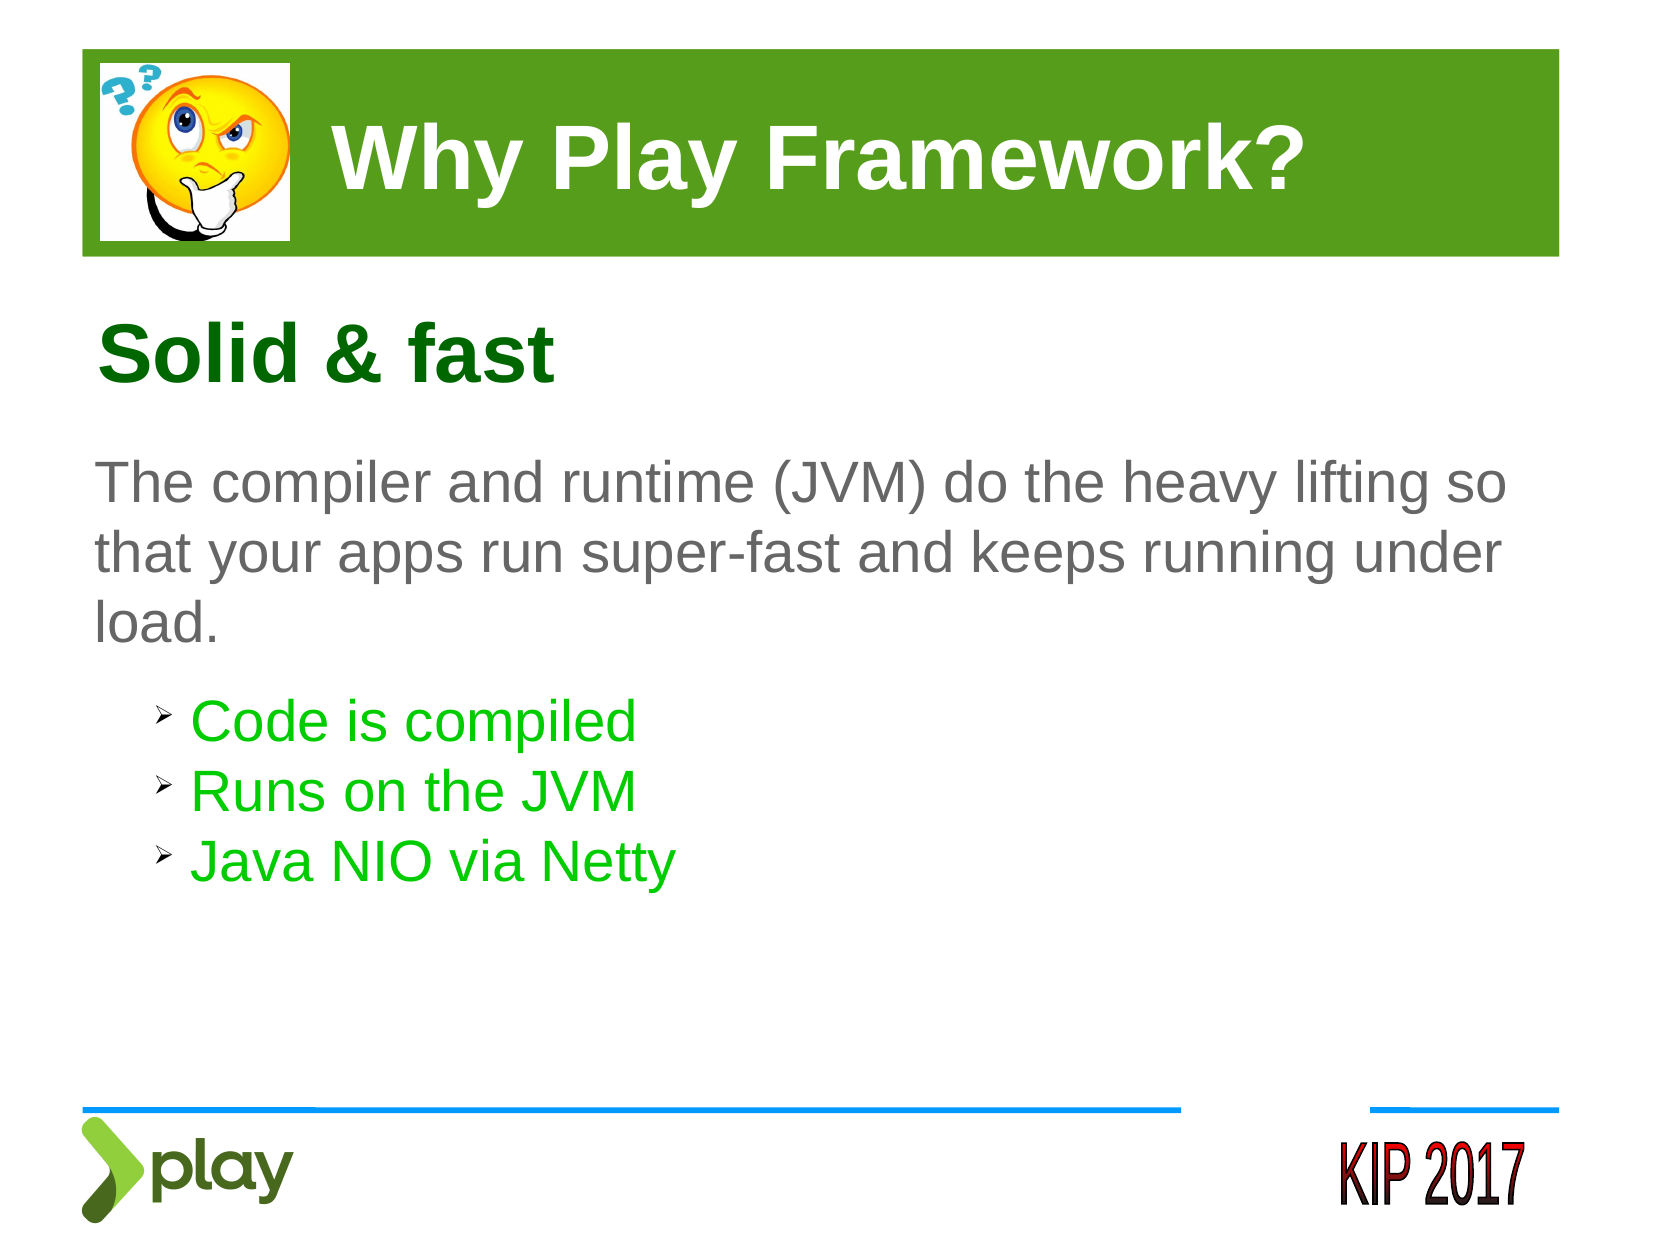

# Introduction to Play
Why Play Framework?
Solid & fast
The compiler and runtime (JVM) do the heavy lifting so that your apps run super-fast and keeps running under load.
 Code is compiled
 Runs on the JVM
 Java NIO via Netty